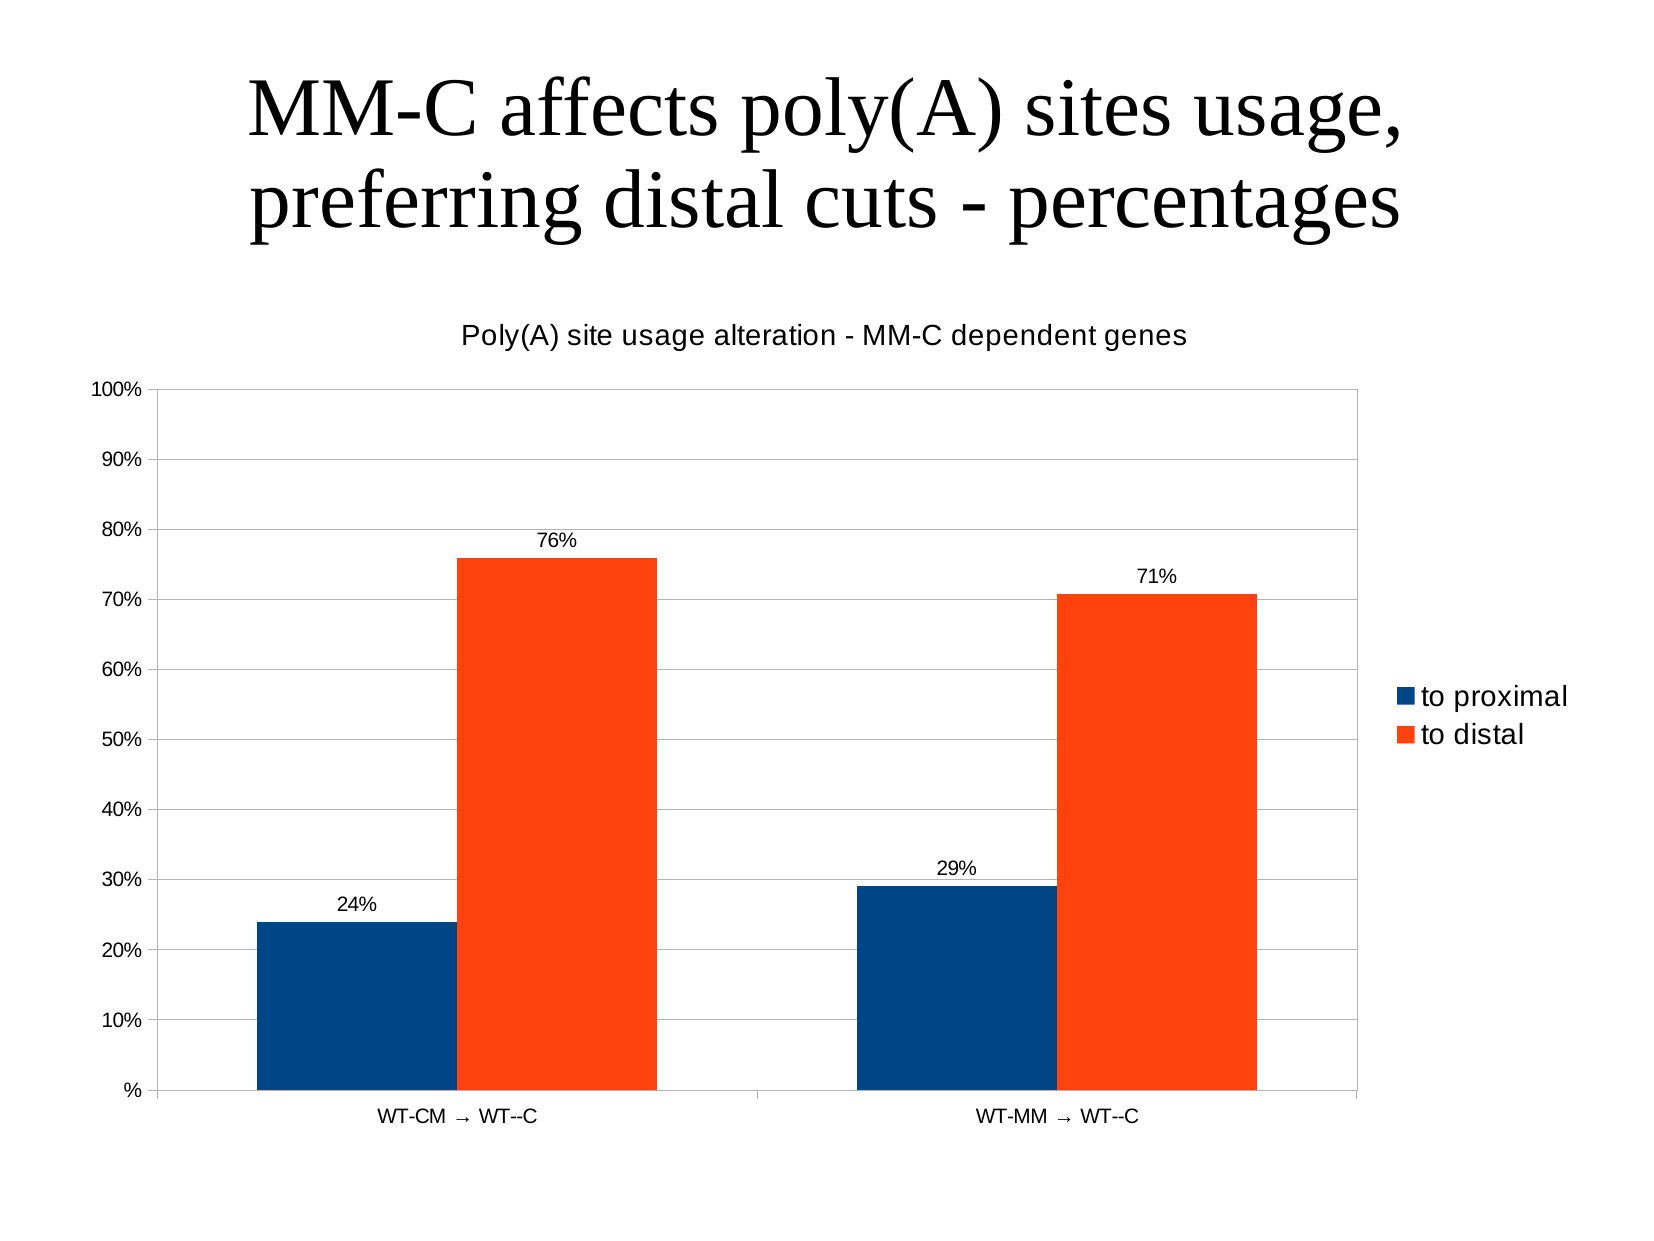

# MM-C affects poly(A) sites usage, preferring distal cuts - percentages
### Chart: Poly(A) site usage alteration - MM-C dependent genes
| Category | to proximal | to distal |
|---|---|---|
| WT-CM → WT--C | 0.2403 | 0.7597 |
| WT-MM → WT--C | 0.2917 | 0.7083 |